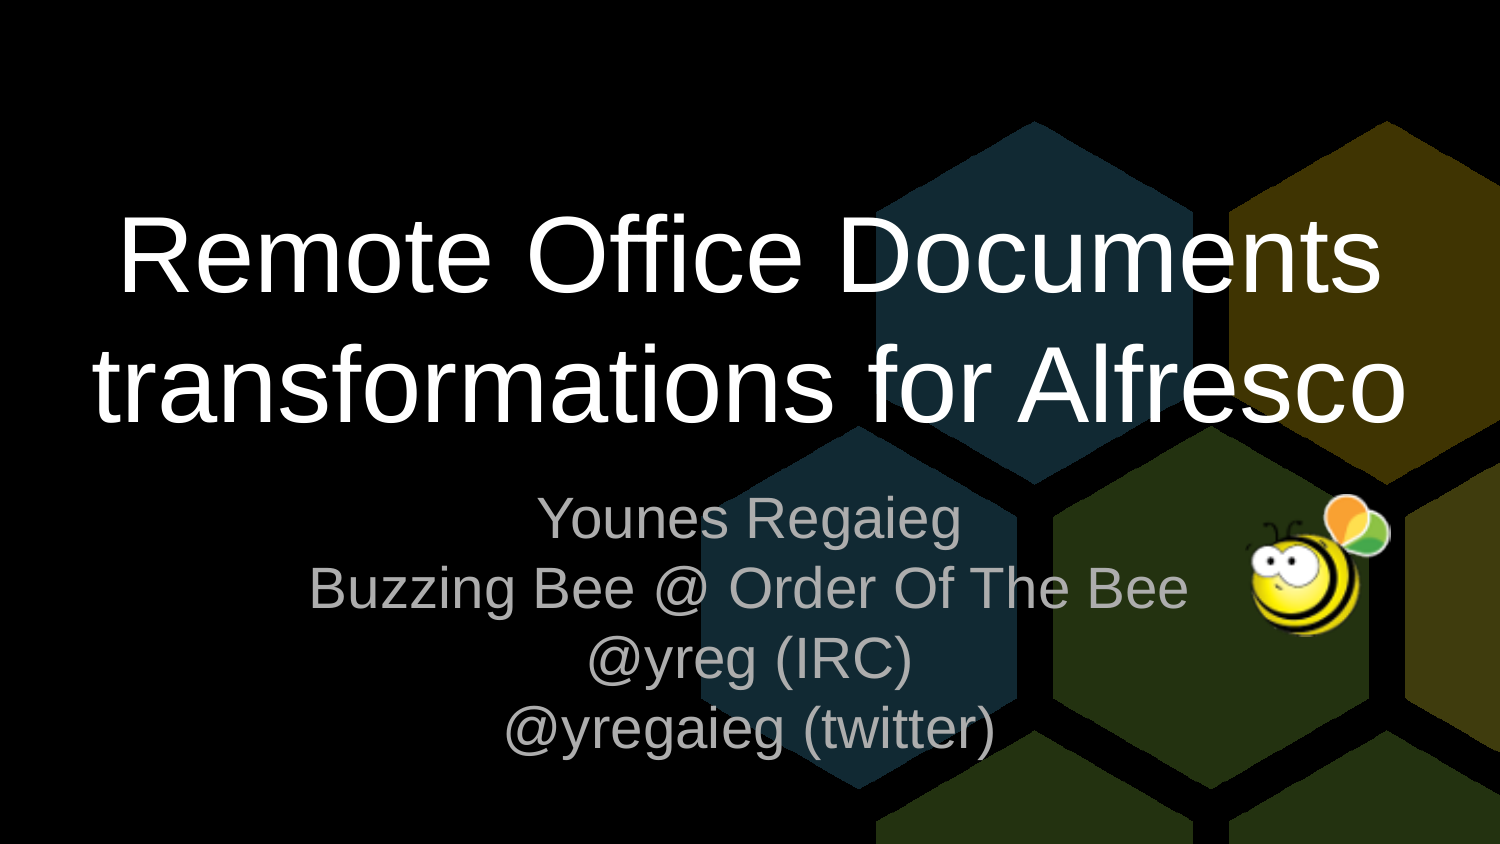

# Remote Office Documents transformations for Alfresco
Younes Regaieg
Buzzing Bee @ Order Of The Bee
@yreg (IRC)
@yregaieg (twitter)